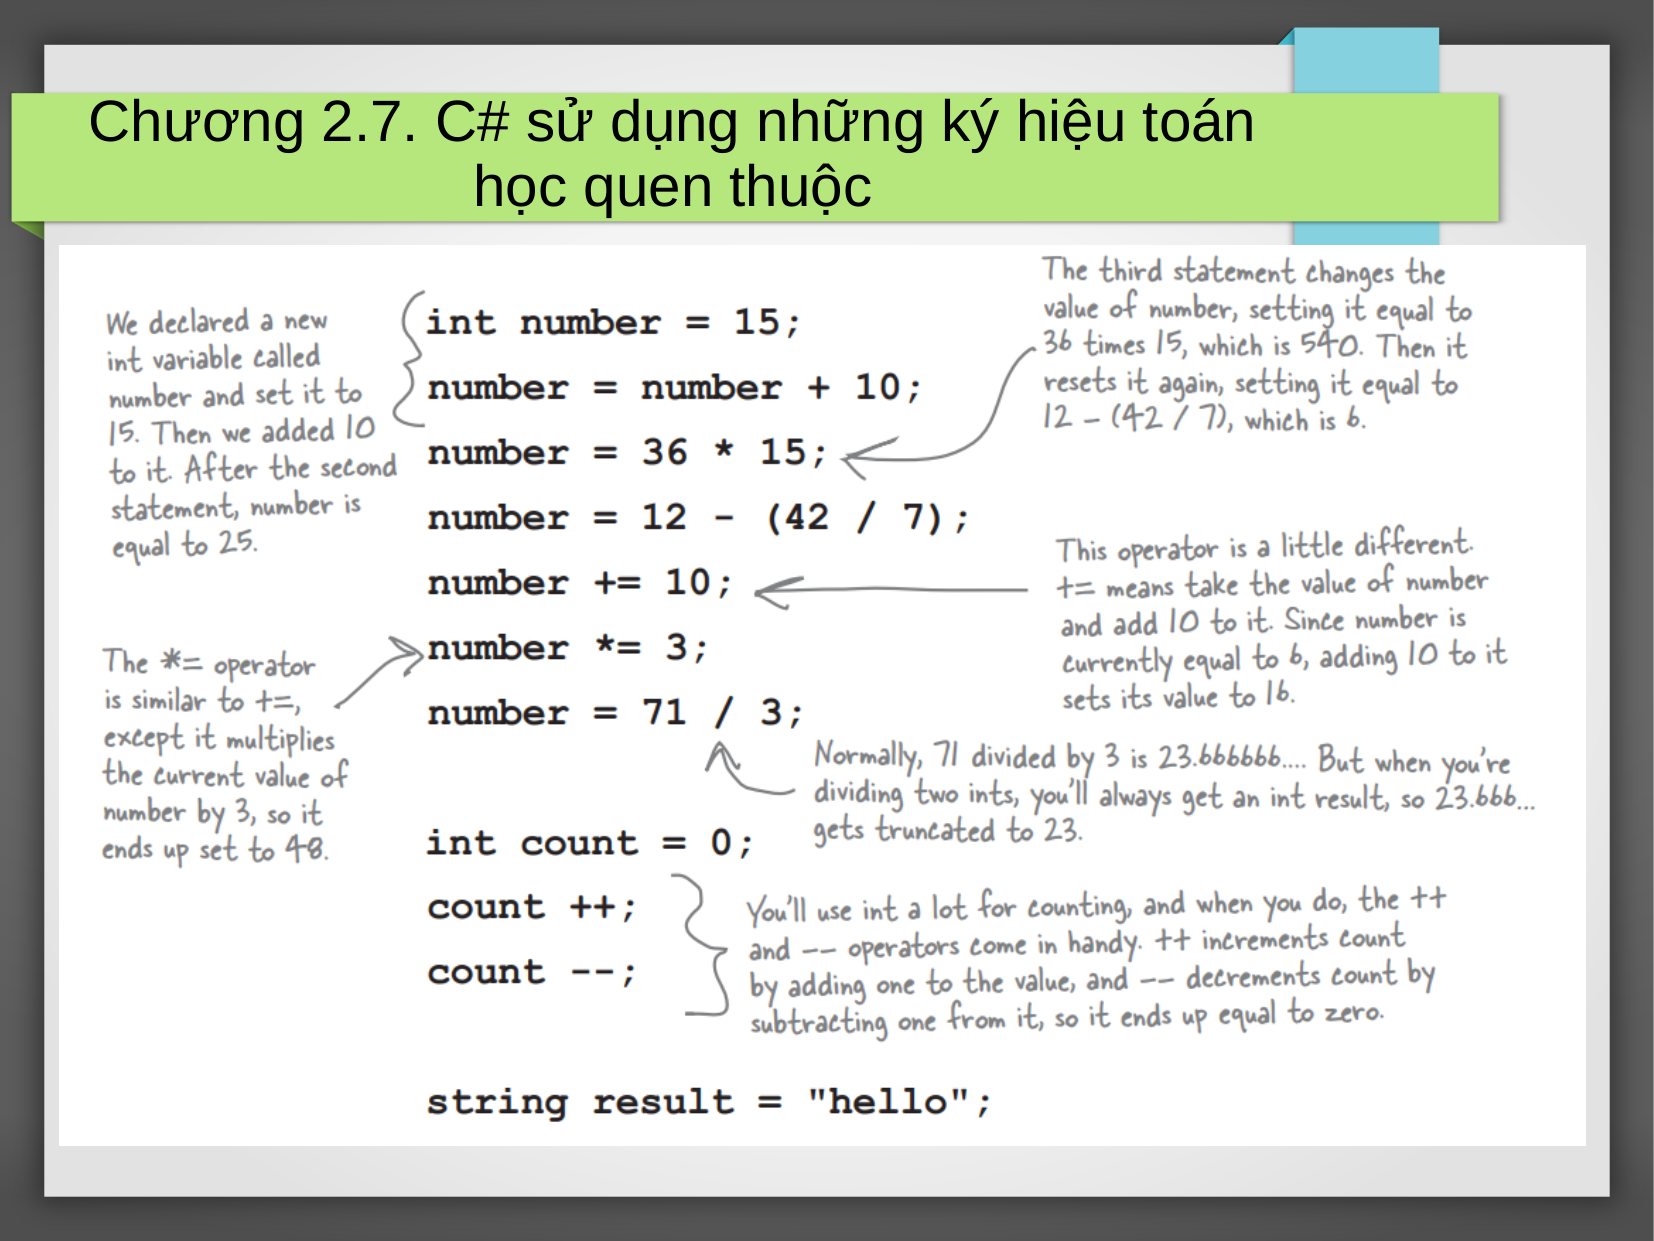

# Chương 2.7. C# sử dụng những ký hiệu toán học quen thuộc